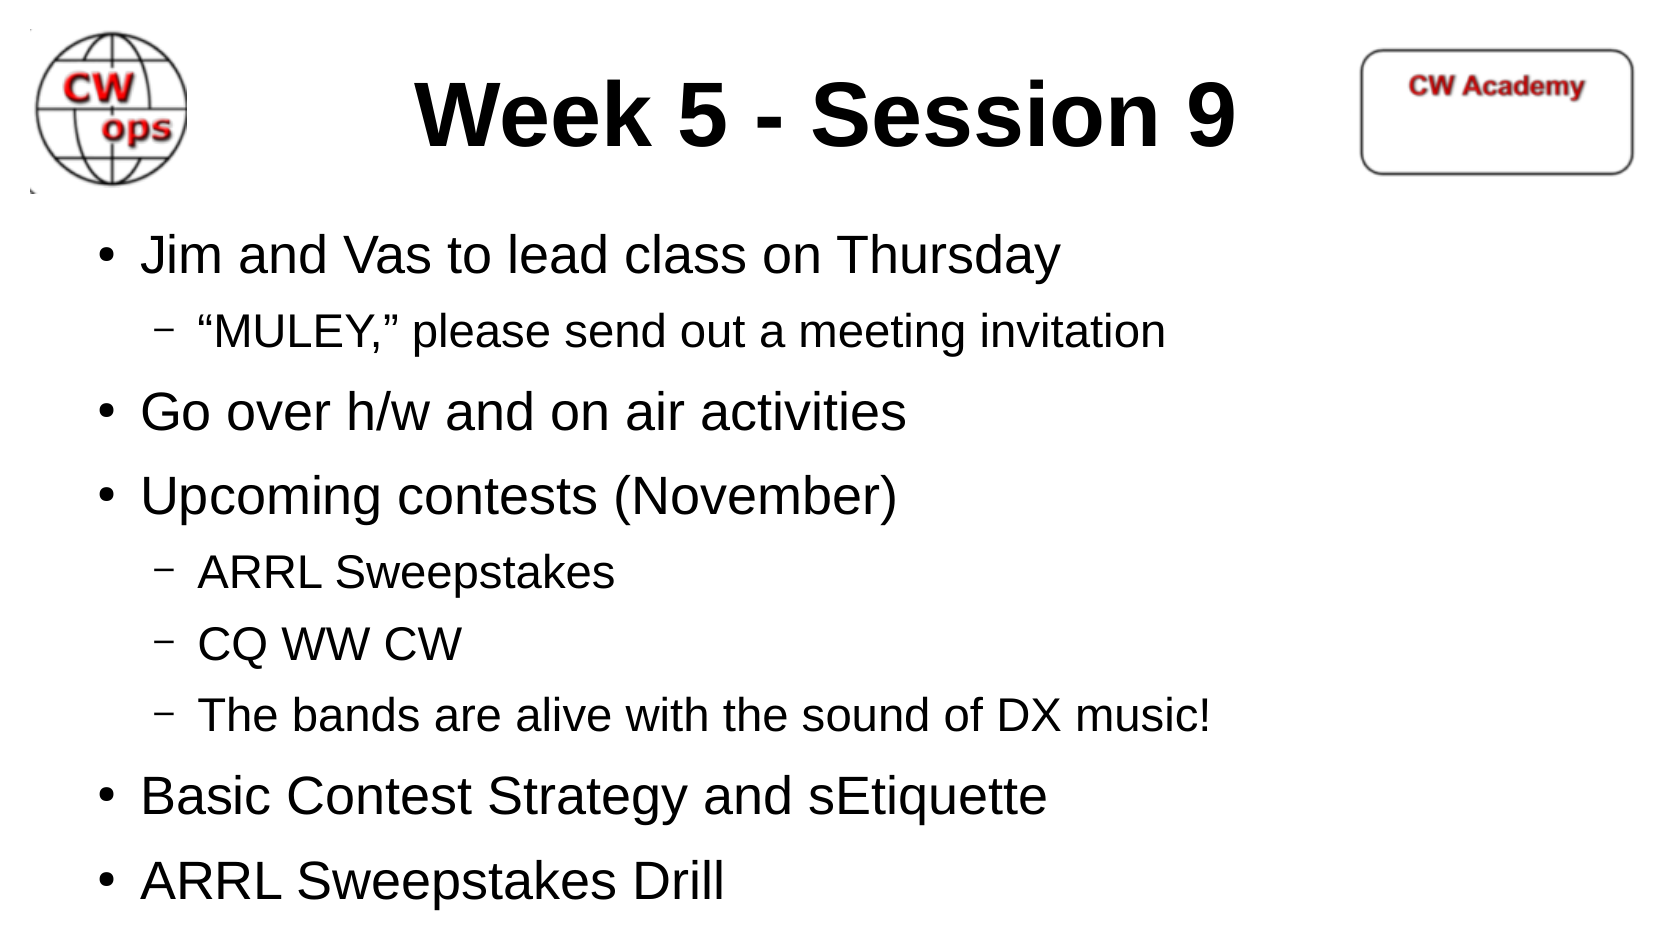

# Week 5 - Session 9
Jim and Vas to lead class on Thursday
“MULEY,” please send out a meeting invitation
Go over h/w and on air activities
Upcoming contests (November)
ARRL Sweepstakes
CQ WW CW
The bands are alive with the sound of DX music!
Basic Contest Strategy and sEtiquette
ARRL Sweepstakes Drill